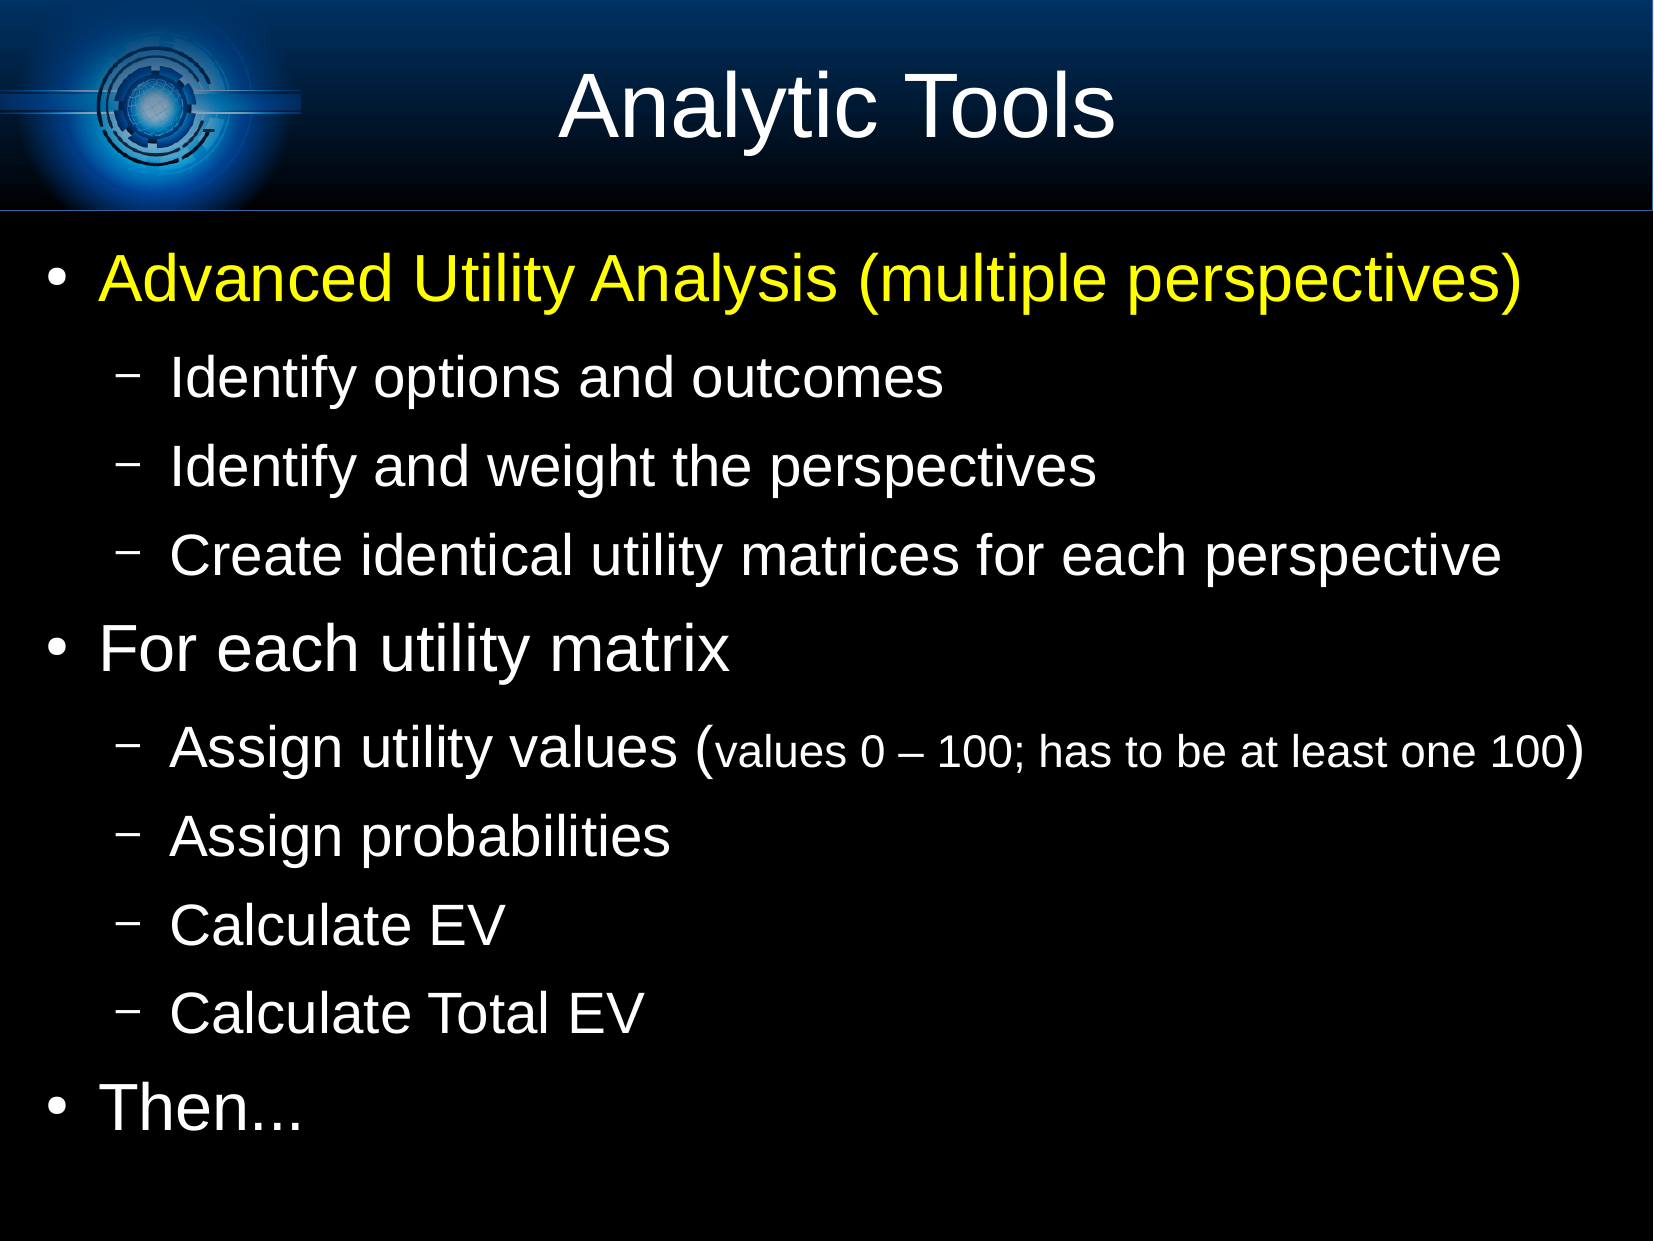

Analytic Tools
# Advanced Utility Analysis (multiple perspectives)
Identify options and outcomes
Identify and weight the perspectives
Create identical utility matrices for each perspective
For each utility matrix
Assign utility values (values 0 – 100; has to be at least one 100)
Assign probabilities
Calculate EV
Calculate Total EV
Then...